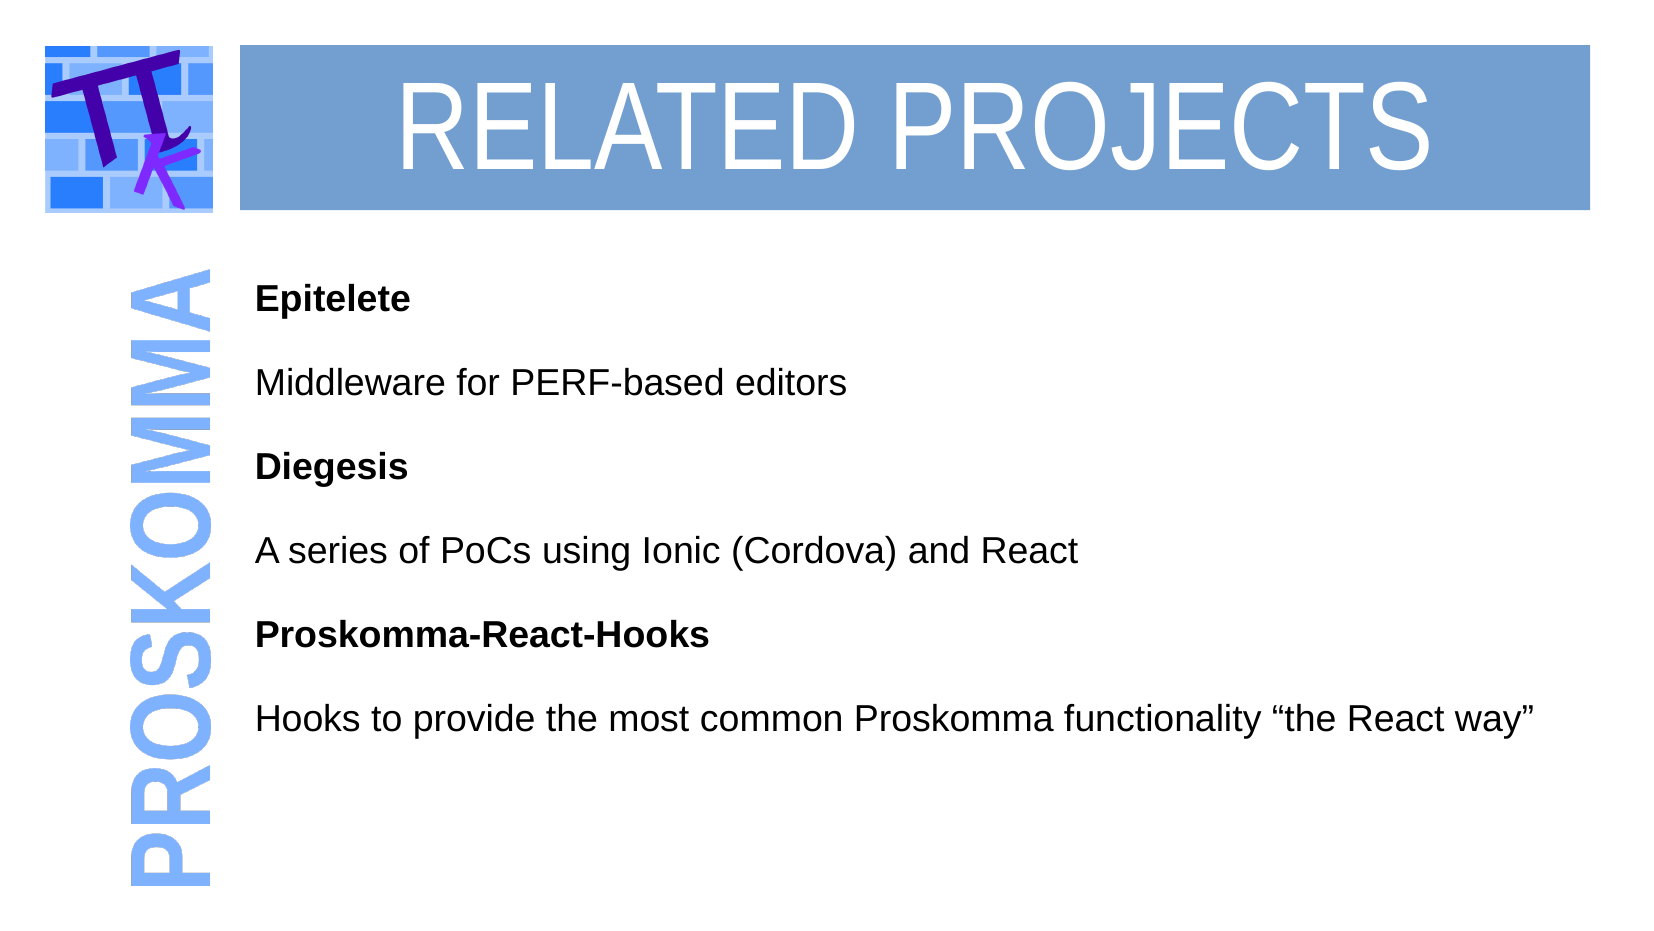

RELATED PROJECTS
Epitelete
Middleware for PERF-based editors
Diegesis
A series of PoCs using Ionic (Cordova) and React
Proskomma-React-Hooks
Hooks to provide the most common Proskomma functionality “the React way”